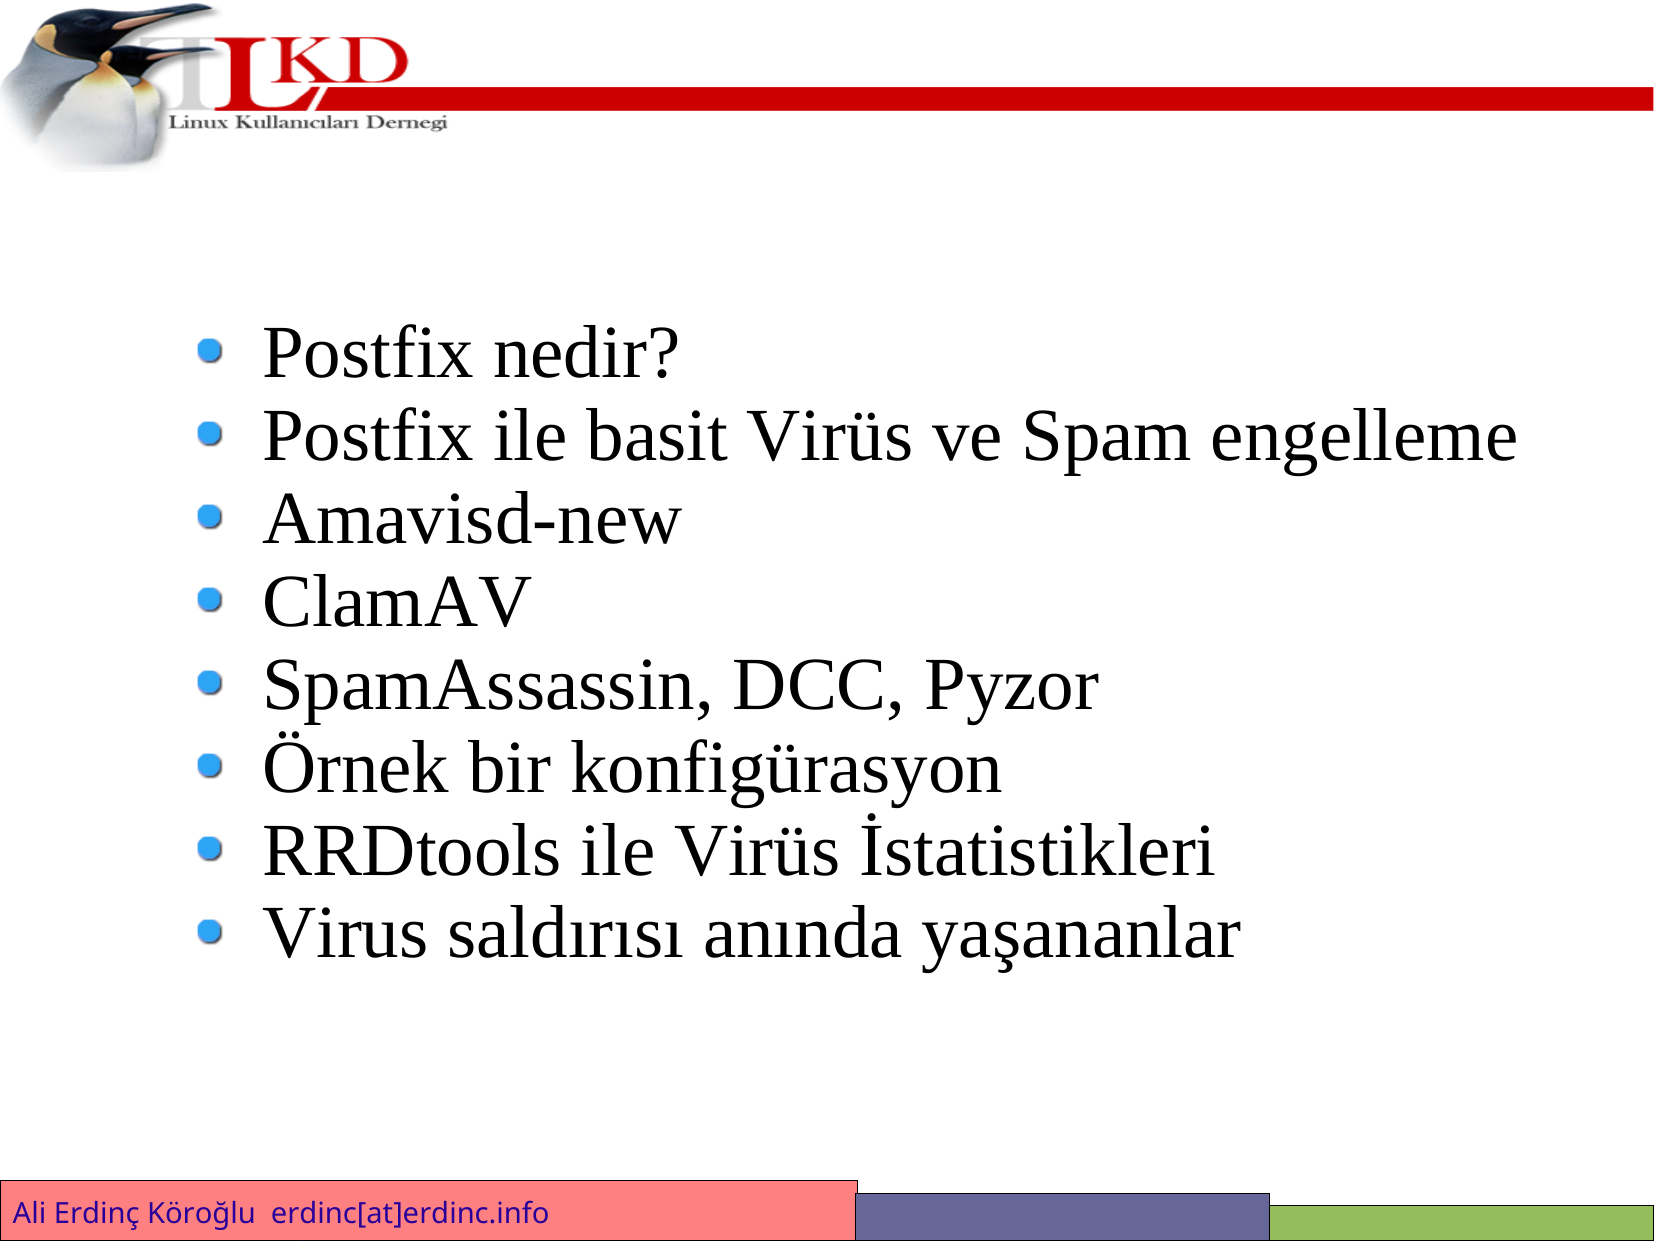

Postfix nedir?
 Postfix ile basit Virüs ve Spam engelleme
 Amavisd-new
 ClamAV
 SpamAssassin, DCC, Pyzor
 Örnek bir konfigürasyon
 RRDtools ile Virüs İstatistikleri
 Virus saldırısı anında yaşananlar
Ali Erdinç Köroğlu erdinc[at]erdinc.info http://www.erdinc.info